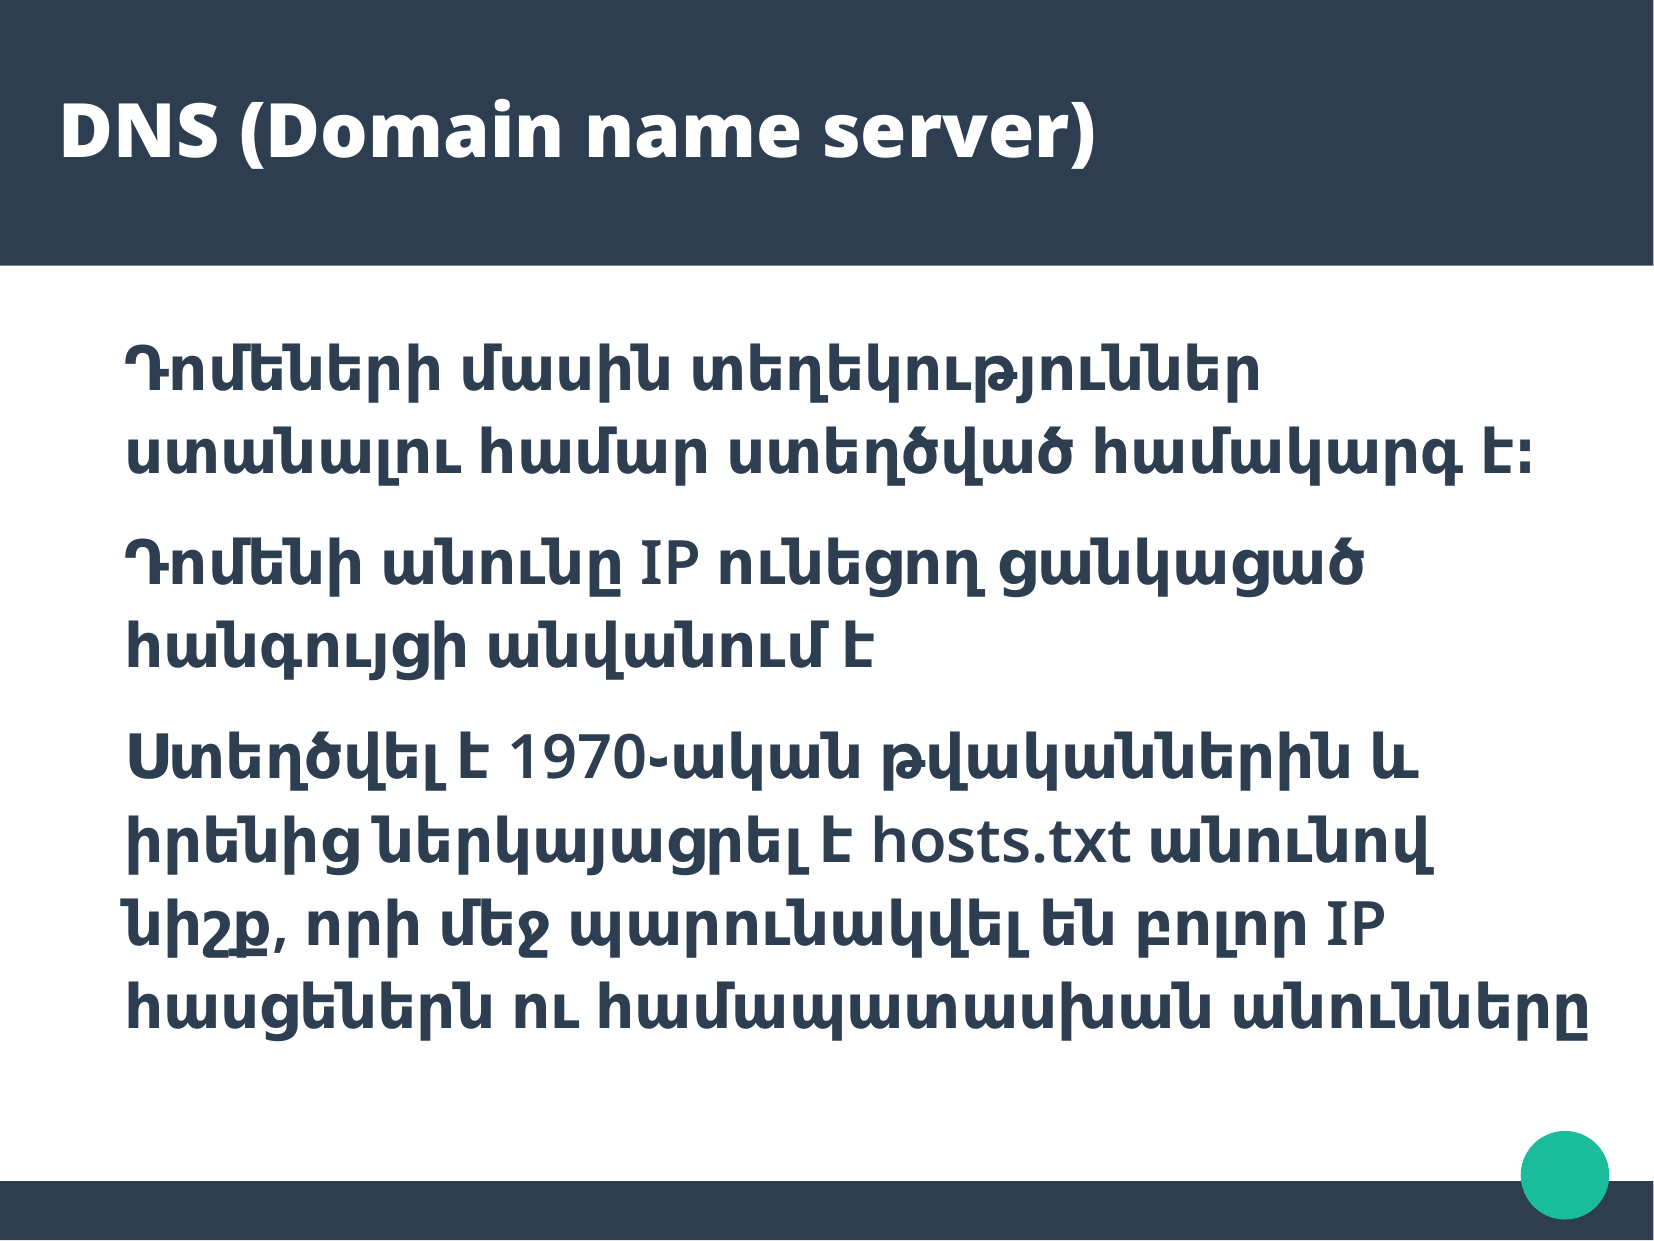

# DNS (Domain name server)
Դոմեների մասին տեղեկություններ ստանալու համար ստեղծված համակարգ է։
Դոմենի անունը IP ունեցող ցանկացած հանգույցի անվանում է
Ստեղծվել է 1970֊ական թվականներին և իրենից ներկայացրել է hosts.txt անունով նիշք, որի մեջ պարունակվել են բոլոր IP հասցեներն ու համապատասխան անունները